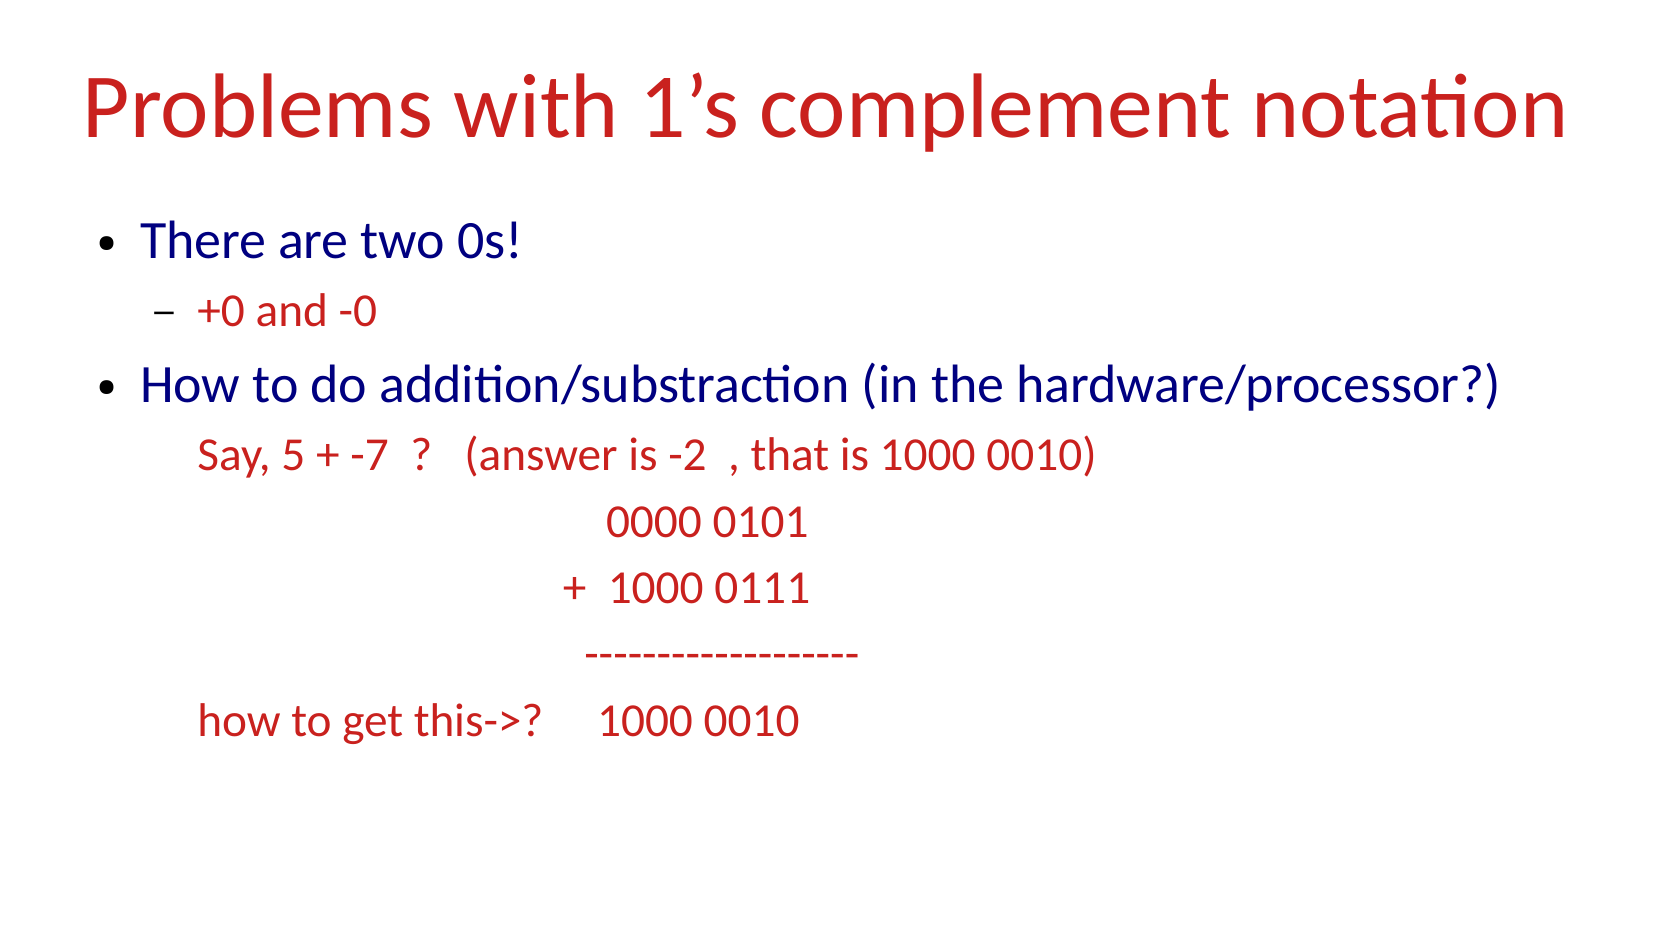

# Problems with 1’s complement notation
There are two 0s!
+0 and -0
How to do addition/substraction (in the hardware/processor?)
Say, 5 + -7 ? (answer is -2 , that is 1000 0010)
 0000 0101
 + 1000 0111
 -------------------
how to get this->? 1000 0010